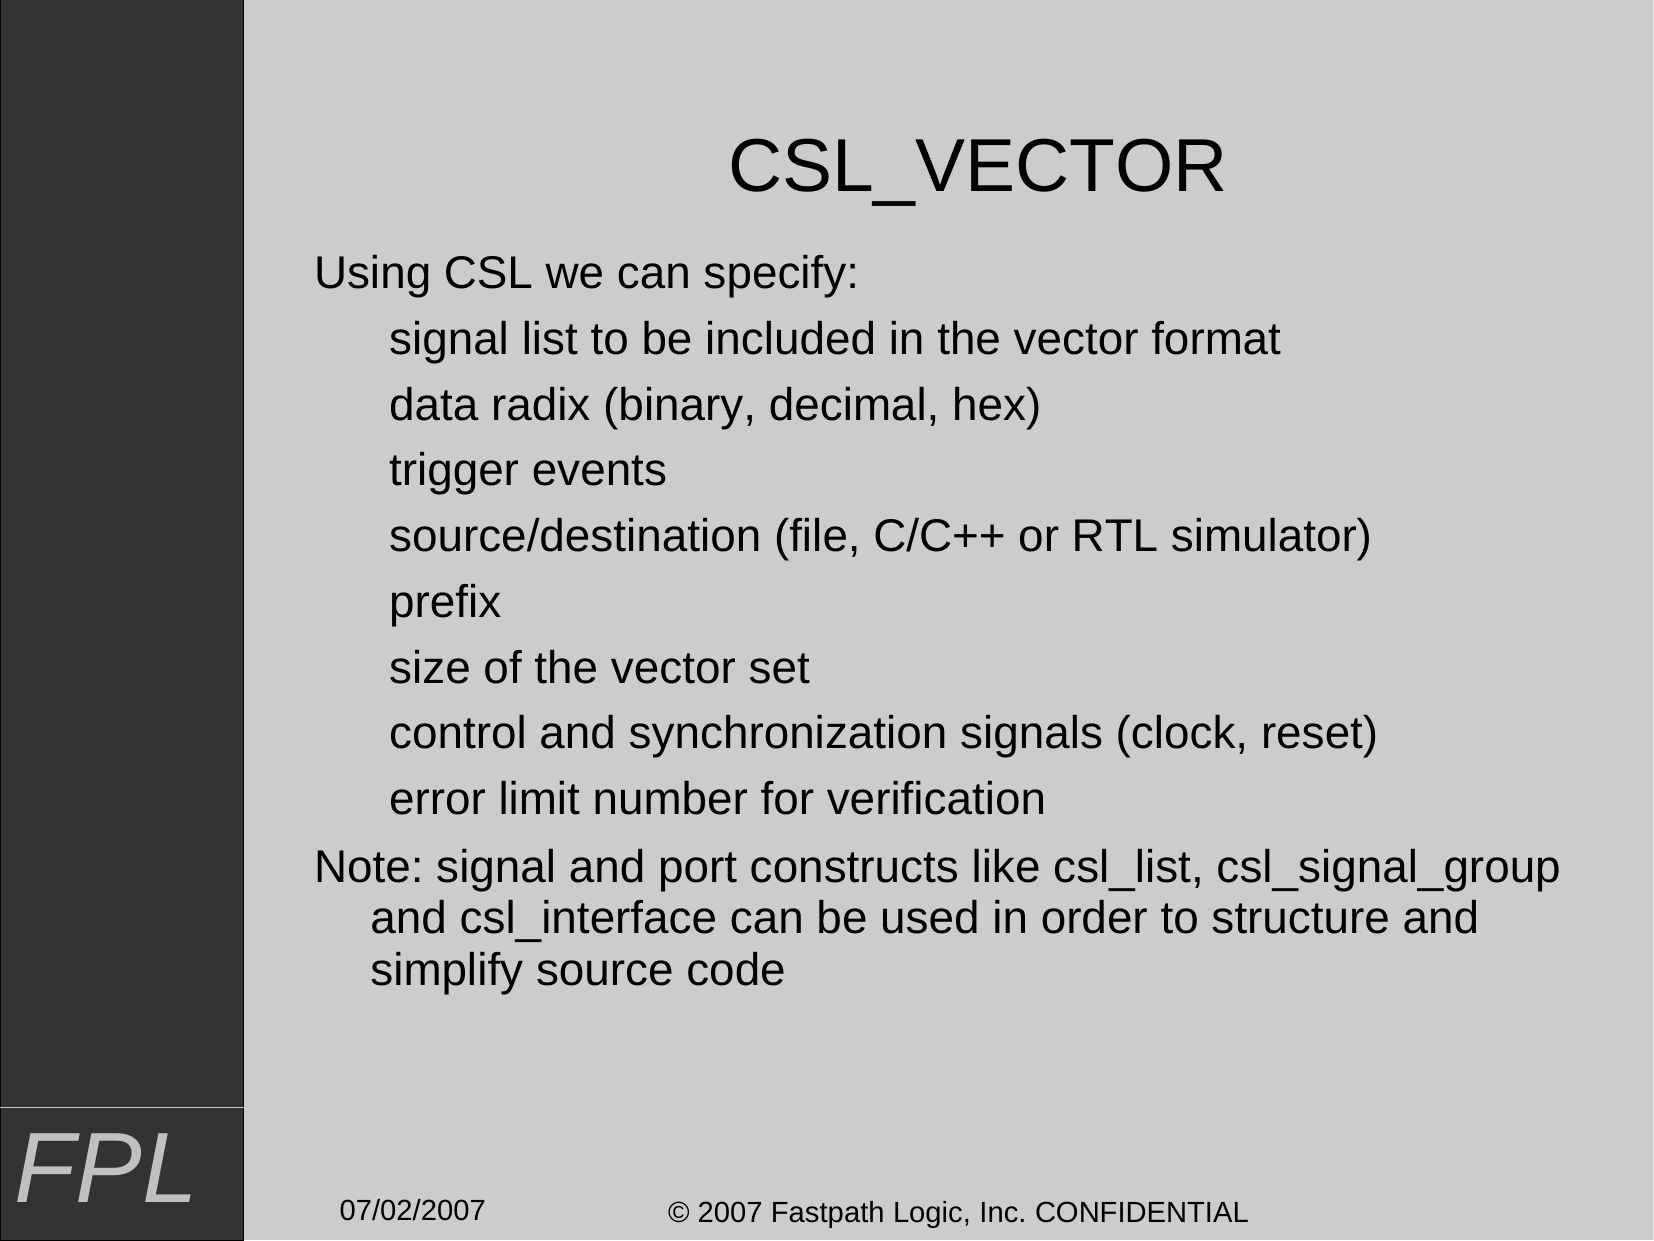

# CSL_VECTOR
Using CSL we can specify:
signal list to be included in the vector format
data radix (binary, decimal, hex)
trigger events
source/destination (file, C/C++ or RTL simulator)
prefix
size of the vector set
control and synchronization signals (clock, reset)
error limit number for verification
Note: signal and port constructs like csl_list, csl_signal_group and csl_interface can be used in order to structure and simplify source code
07/02/2007
© 2007 FASTPATH LOGIC INC.